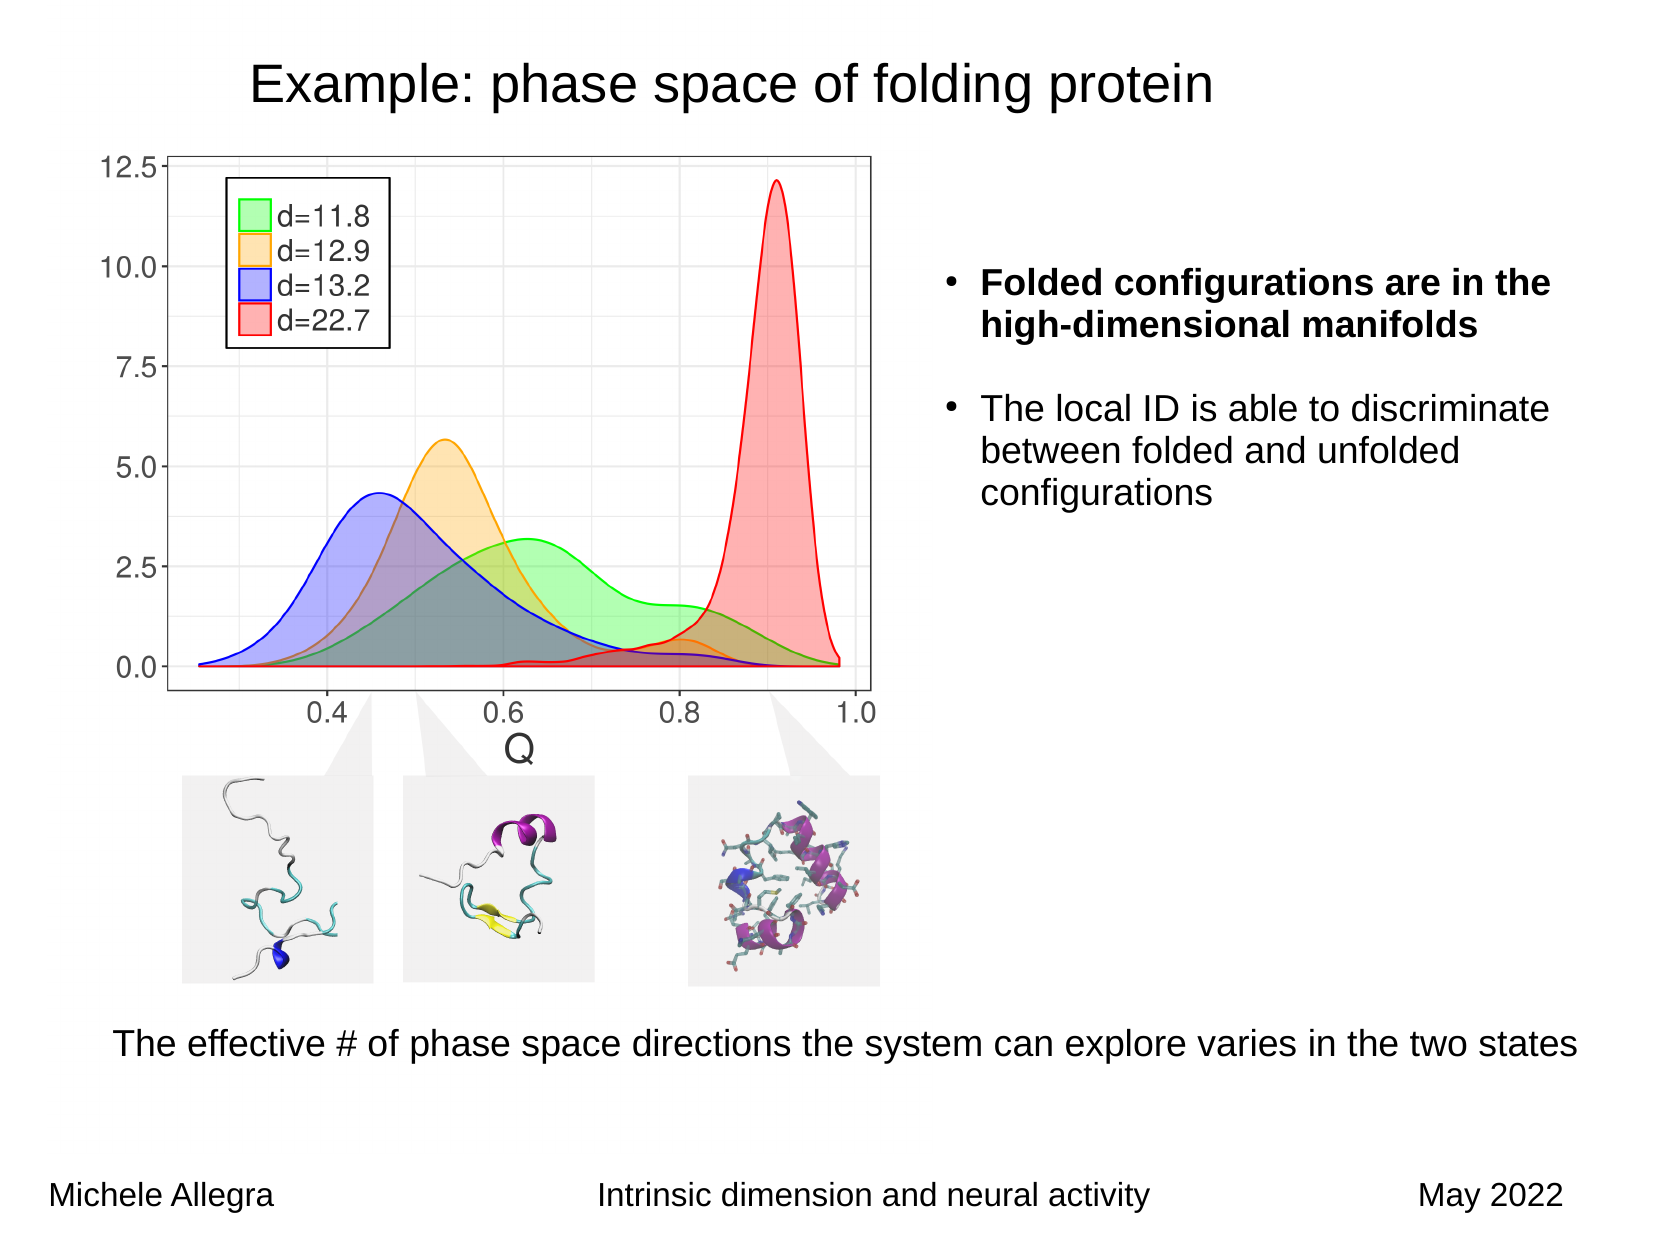

# Example: phase space of folding protein
Folded configurations are in the high-dimensional manifolds
The local ID is able to discriminate between folded and unfolded configurations
The effective # of phase space directions the system can explore varies in the two states
Michele Allegra Intrinsic dimension and neural activity May 2022